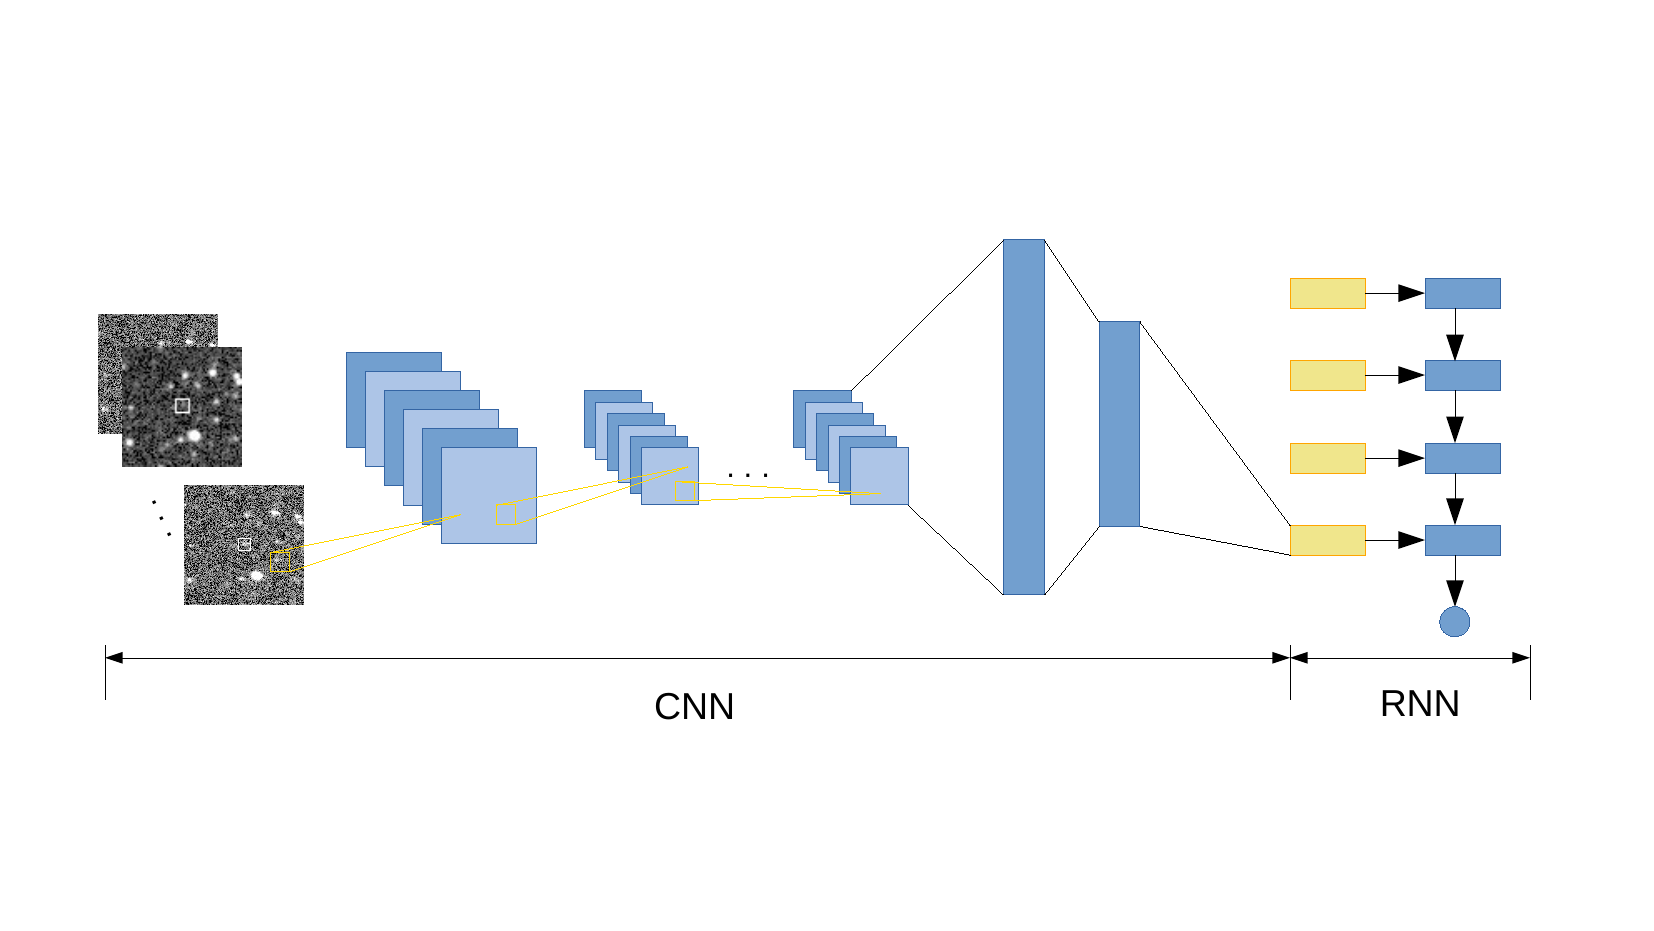

. . .
. . .
RNN
CNN